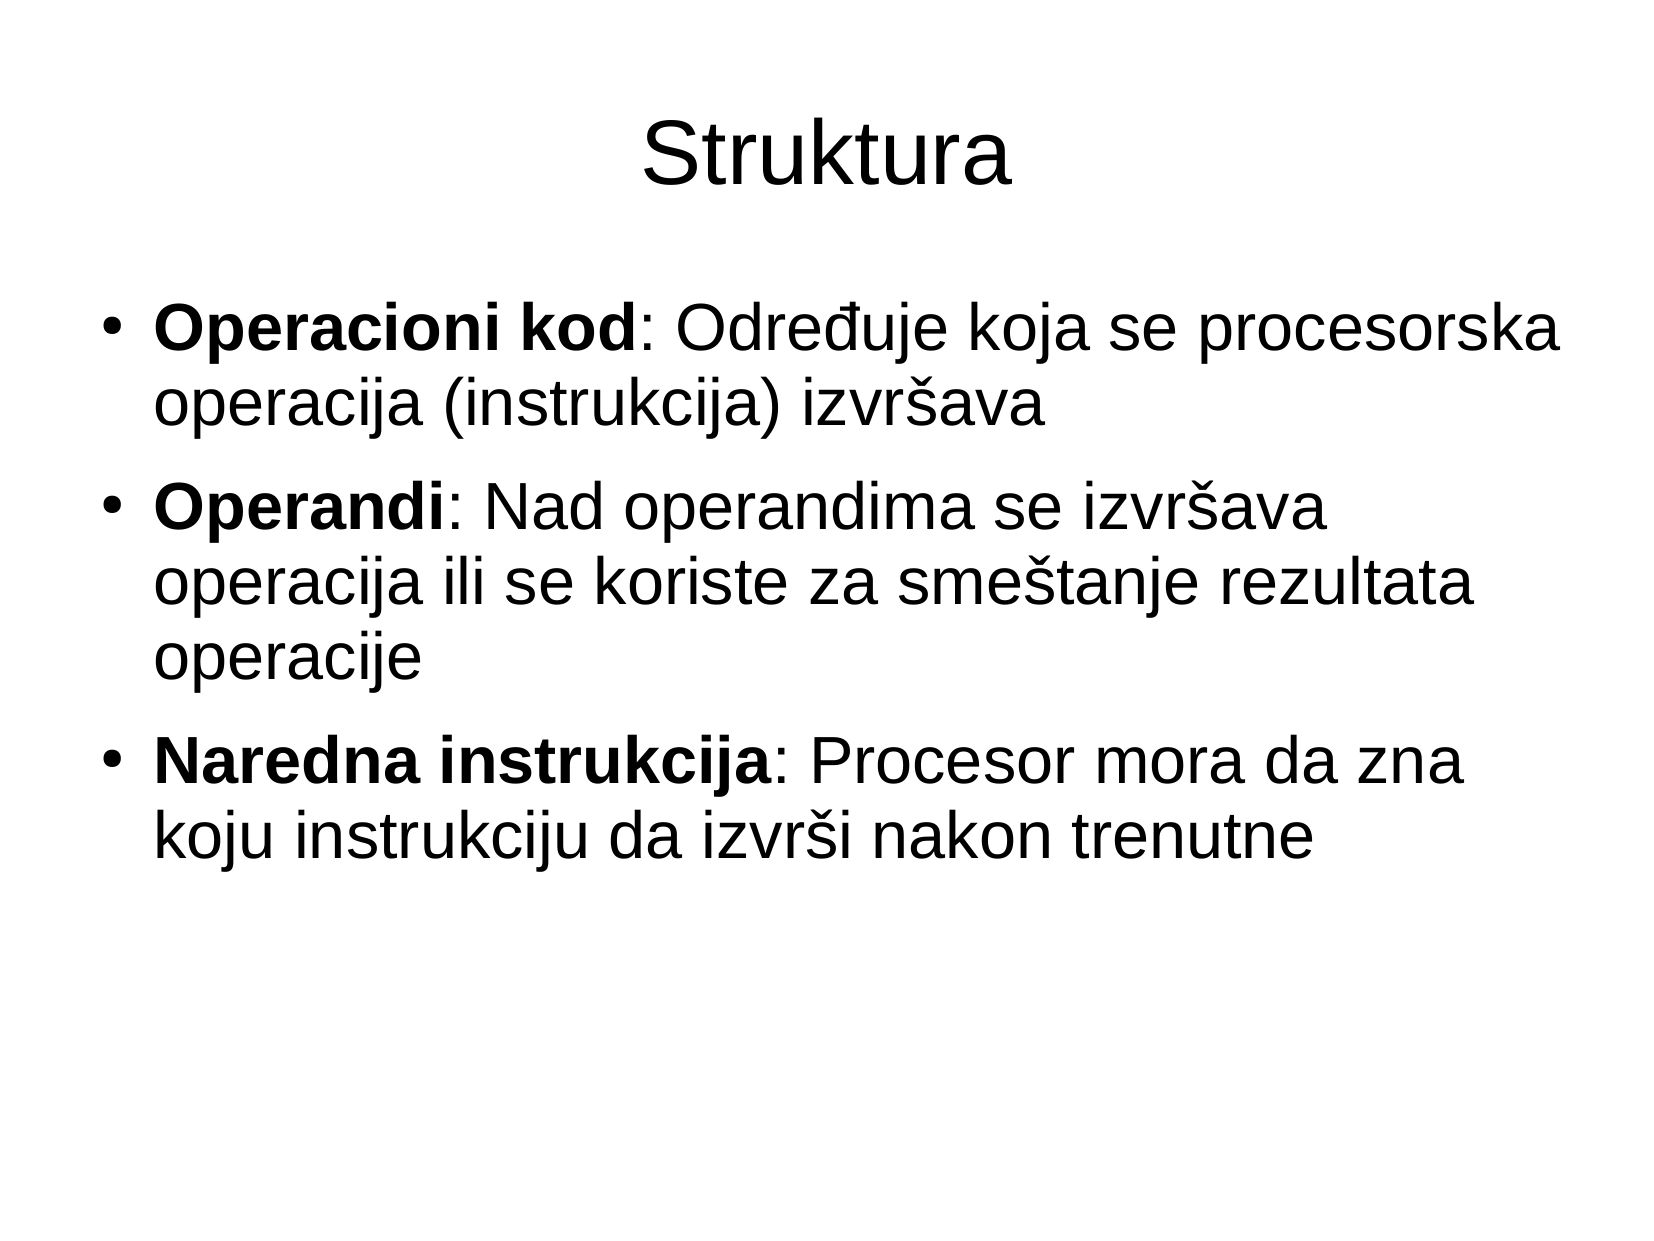

# Struktura
Operacioni kod: Određuje koja se procesorska operacija (instrukcija) izvršava
Operandi: Nad operandima se izvršava operacija ili se koriste za smeštanje rezultata operacije
Naredna instrukcija: Procesor mora da zna koju instrukciju da izvrši nakon trenutne